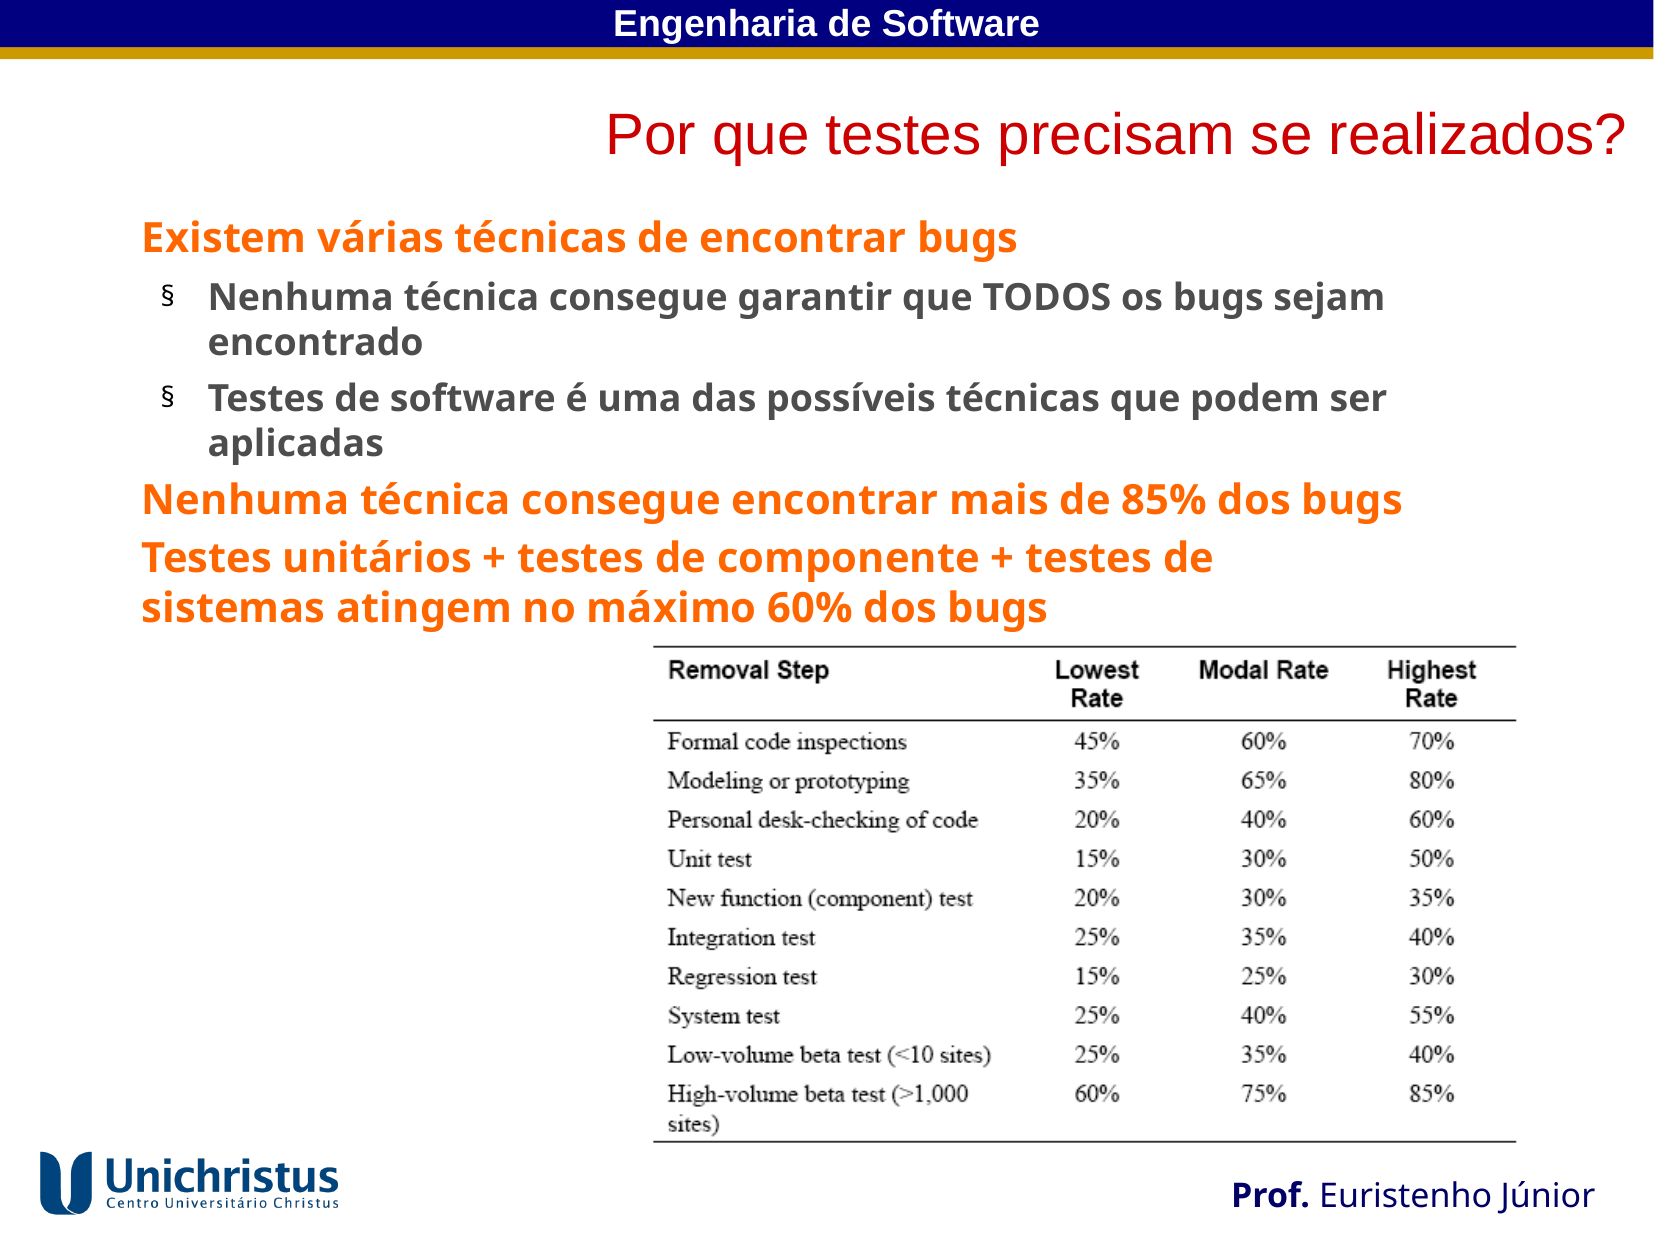

Engenharia de Software
Por que testes precisam se realizados?
Existem várias técnicas de encontrar bugs
Nenhuma técnica consegue garantir que TODOS os bugs sejam encontrado
Testes de software é uma das possíveis técnicas que podem ser aplicadas
Nenhuma técnica consegue encontrar mais de 85% dos bugs
Testes unitários + testes de componente + testes de sistemas atingem no máximo 60% dos bugs
Prof. Euristenho Júnior